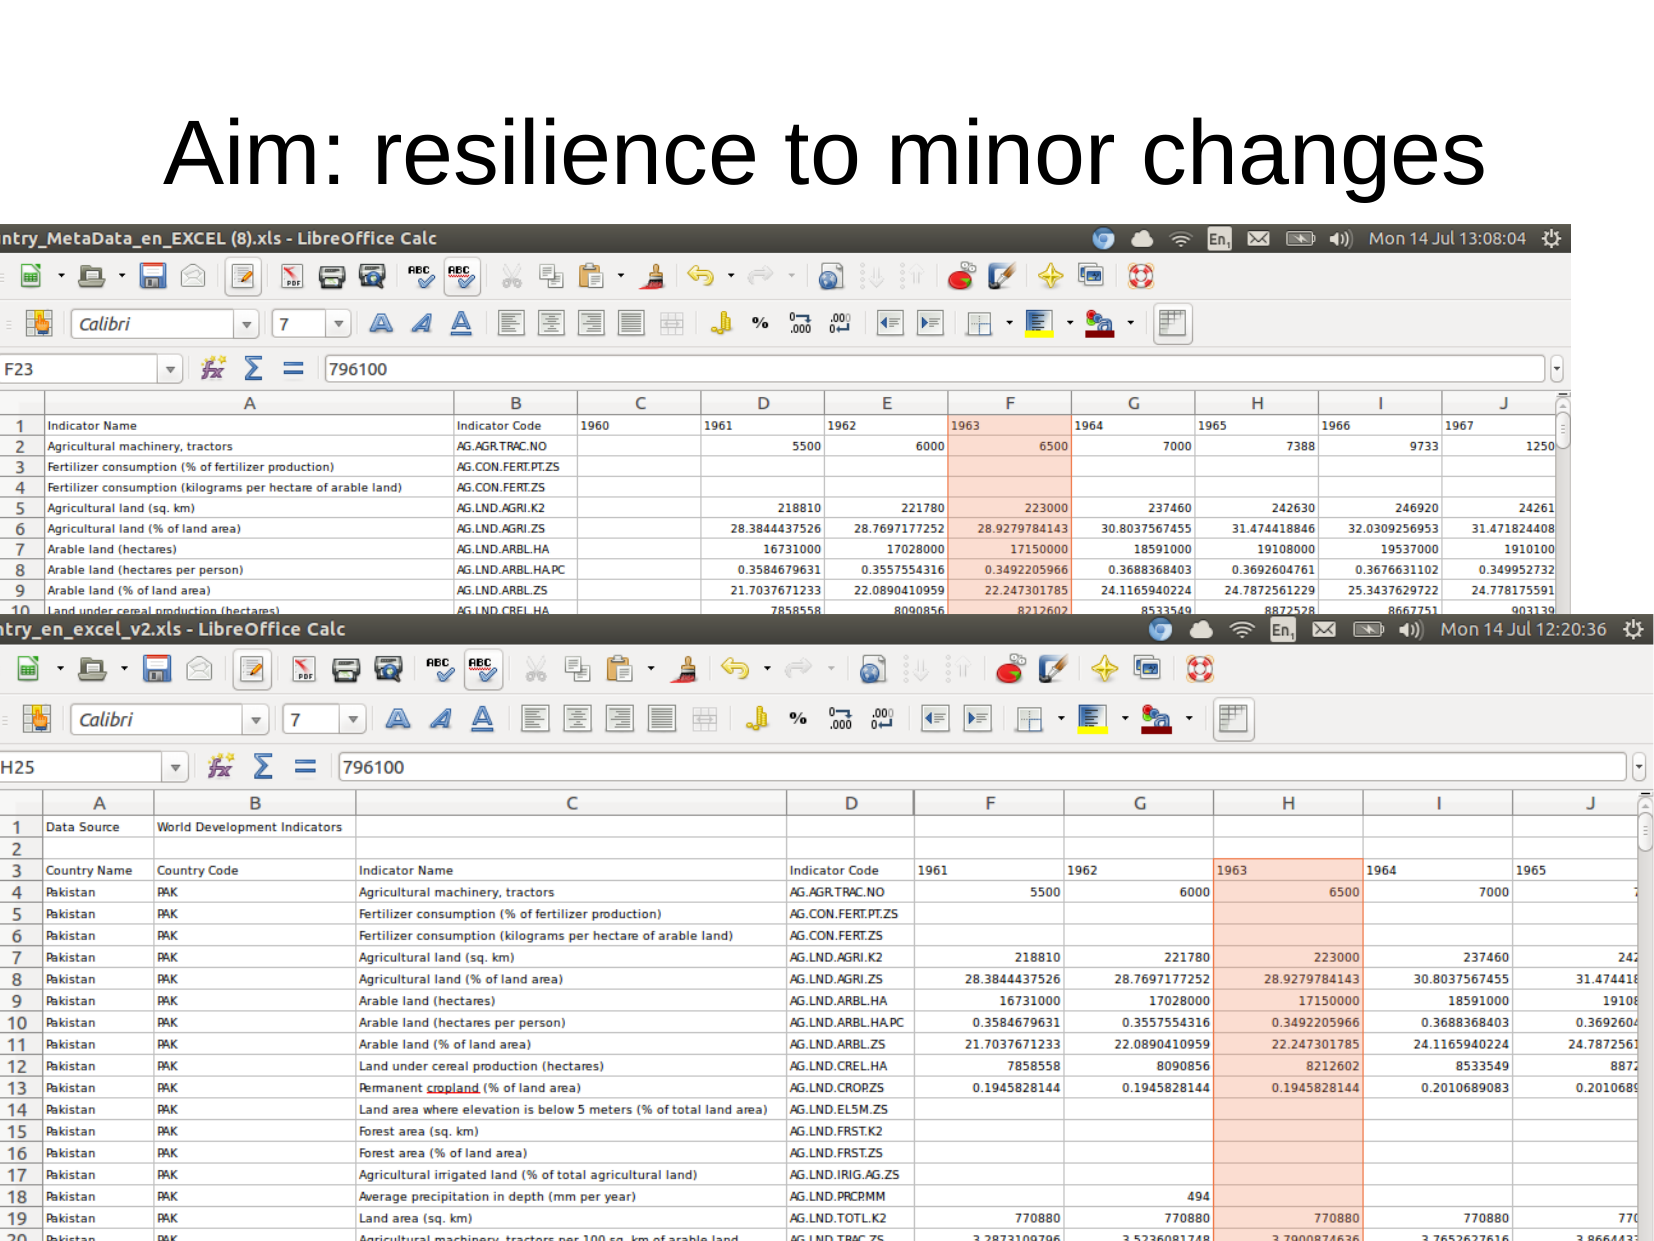

# Aim: resilience to minor changes
Have a reasonable chance of being able to parse new spreadsheets, even if they aren't exactly the same...